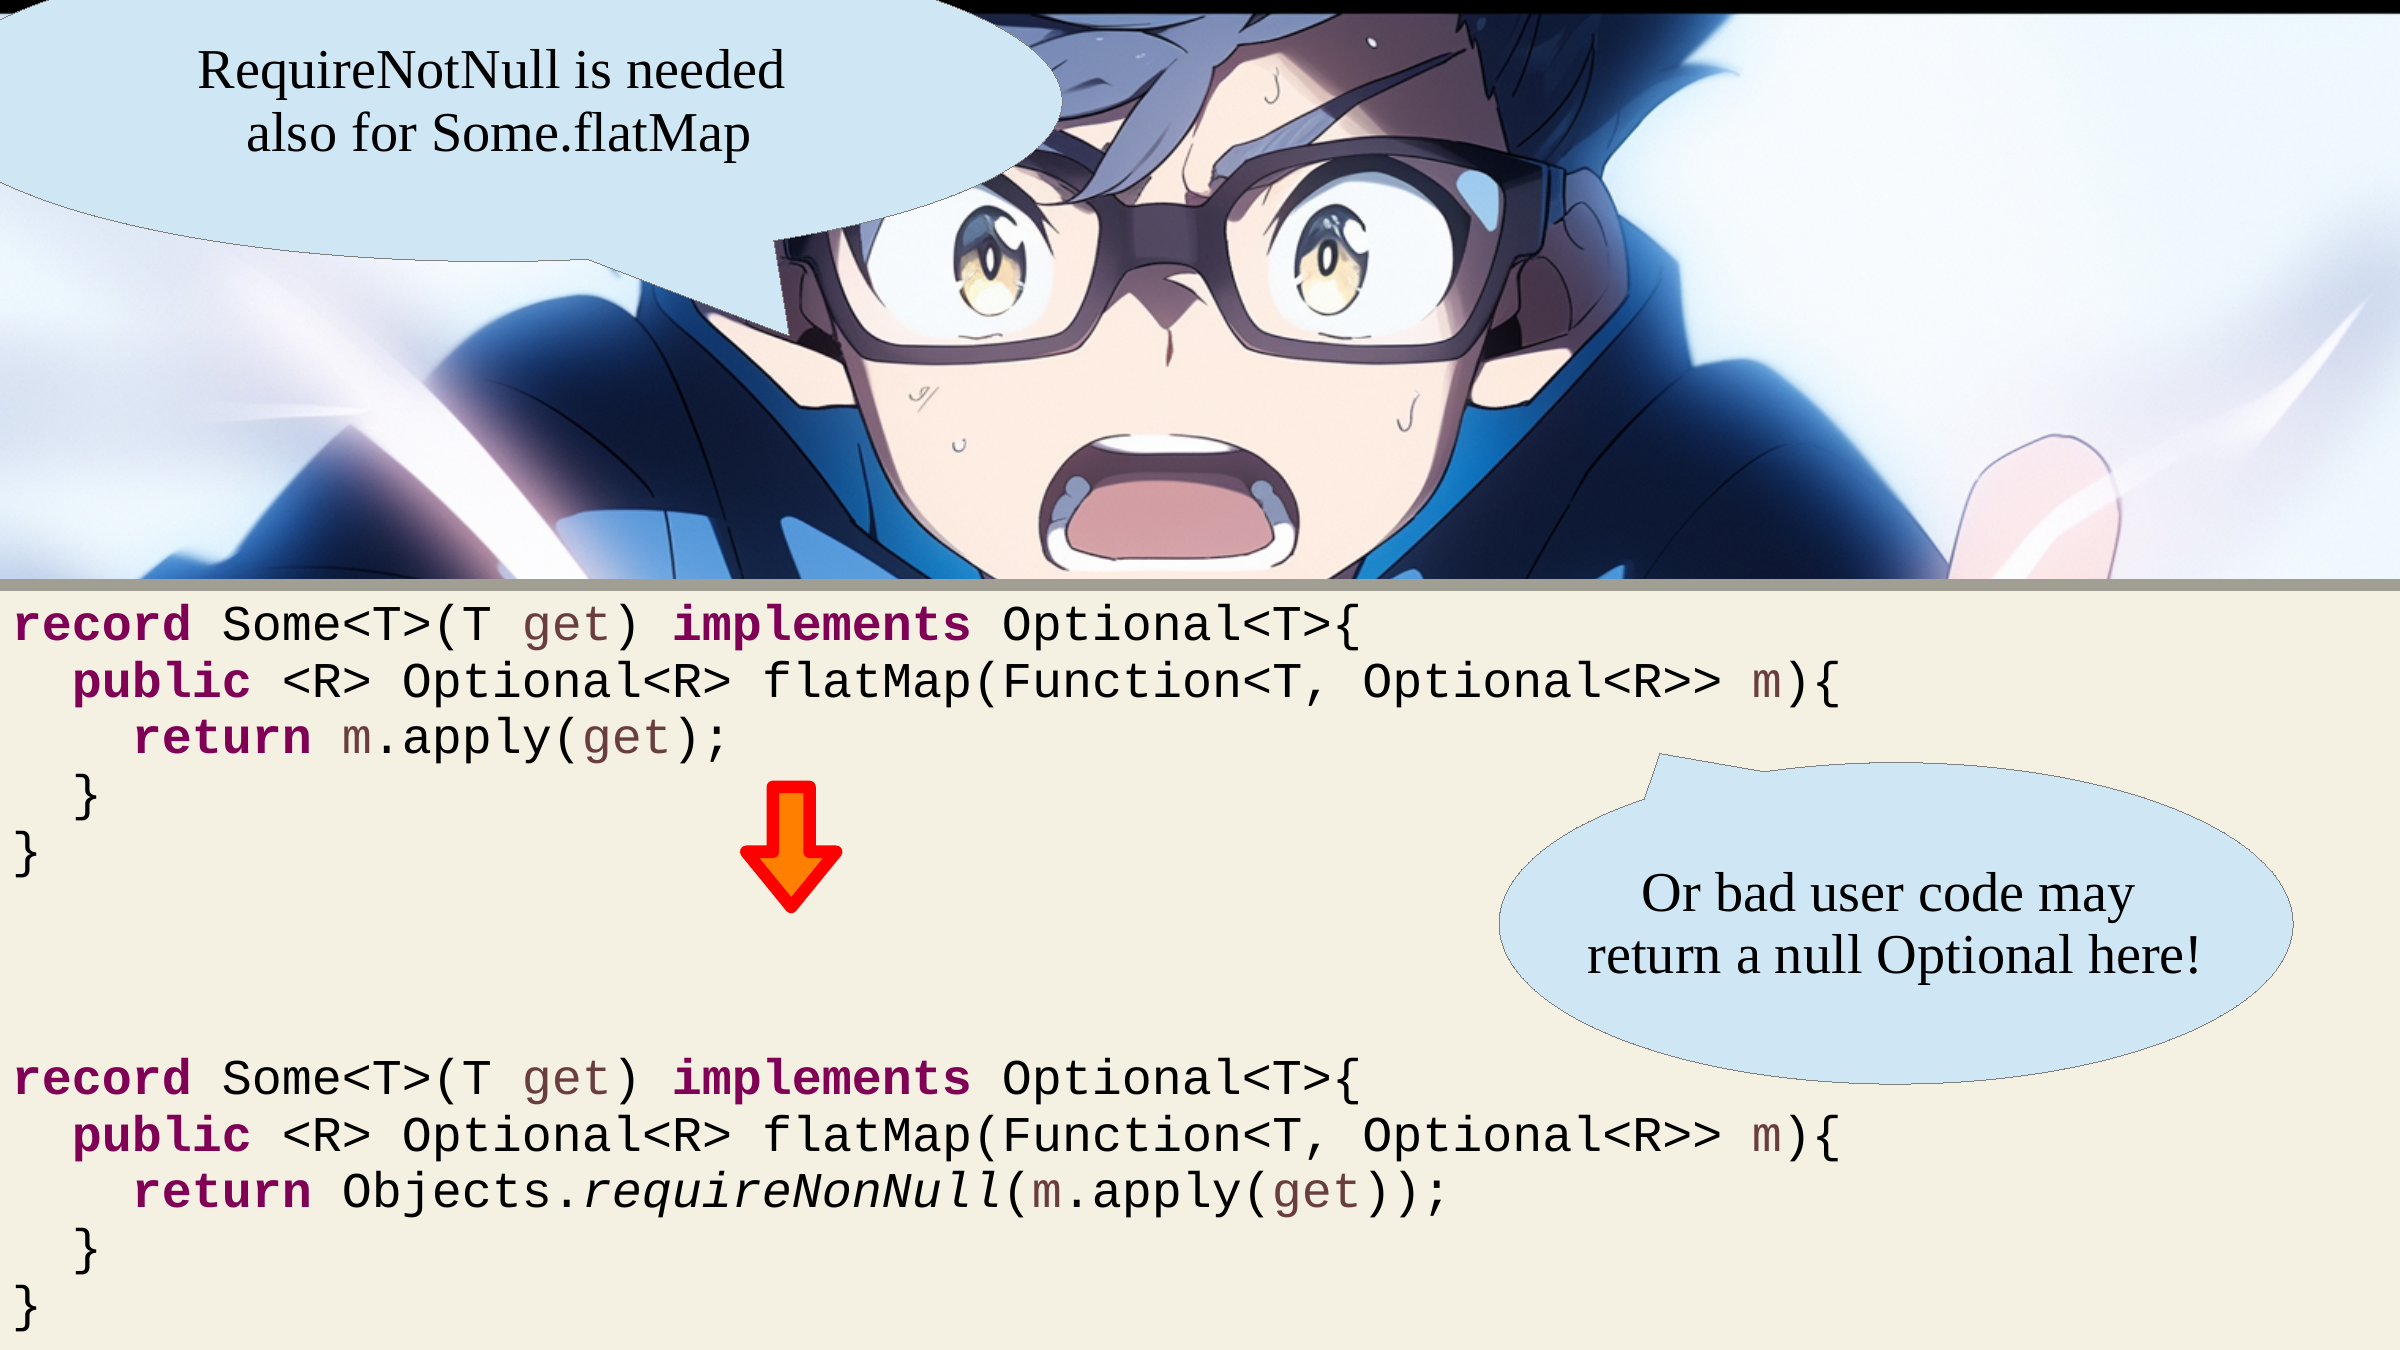

RequireNotNull is needed
 also for Some.flatMap
record Some<T>(T get) implements Optional<T>{
 public <R> Optional<R> flatMap(Function<T, Optional<R>> m){
 return m.apply(get);
 }
}
record Some<T>(T get) implements Optional<T>{
 public <R> Optional<R> flatMap(Function<T, Optional<R>> m){
 return Objects.requireNonNull(m.apply(get));
 }
}
Or bad user code may
return a null Optional here!